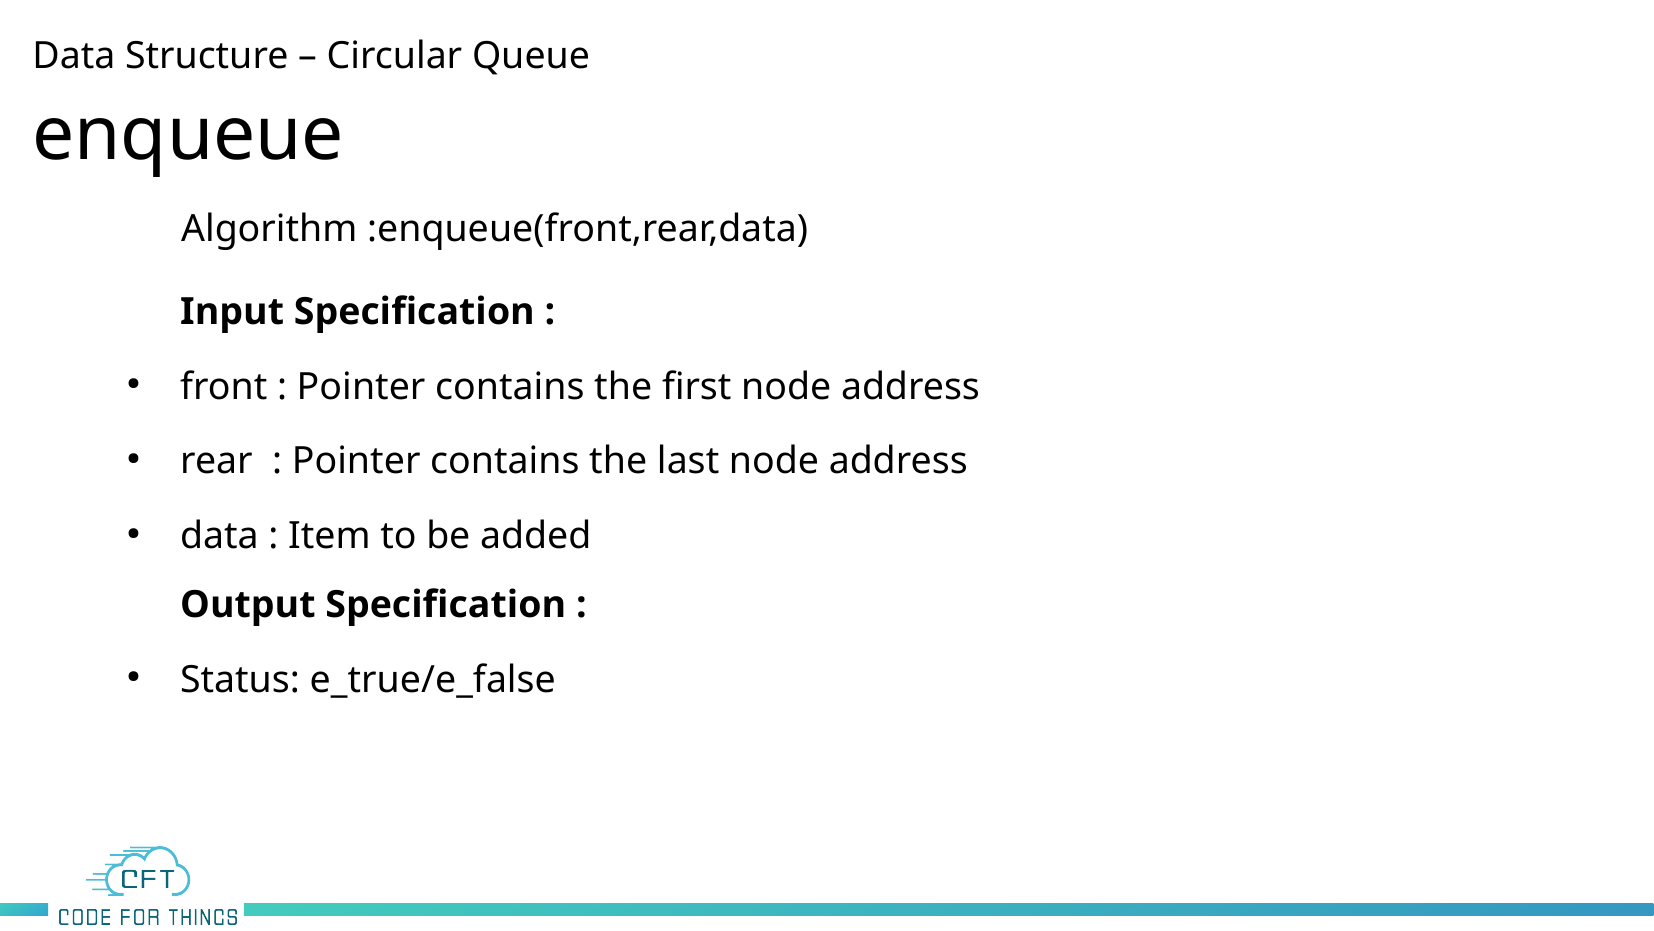

# Data Structure – Circular Queue enqueue
Algorithm :enqueue(front,rear,data)
Input Specification :
front : Pointer contains the first node address
rear : Pointer contains the last node address
data : Item to be added
Output Specification :
Status: e_true/e_false